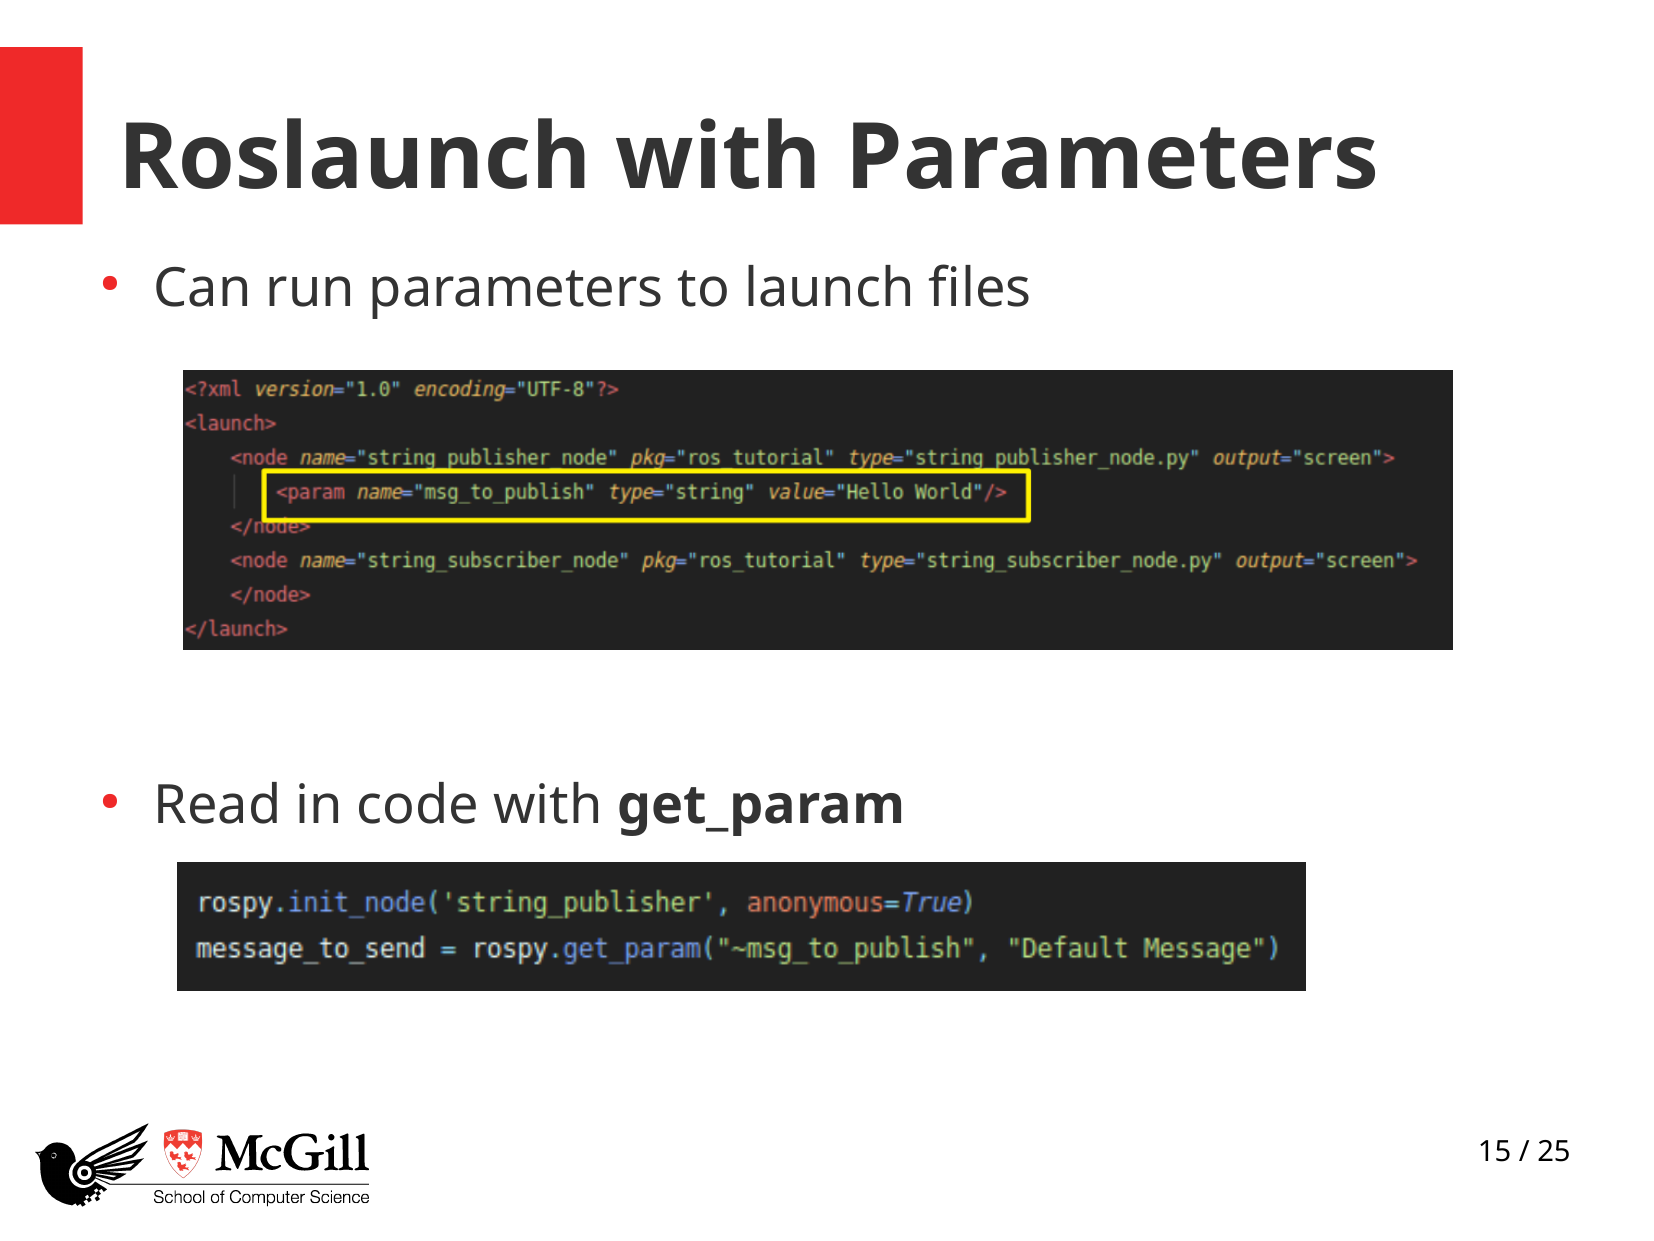

# Roslaunch with Parameters
Can run parameters to launch files
Read in code with get_param
15